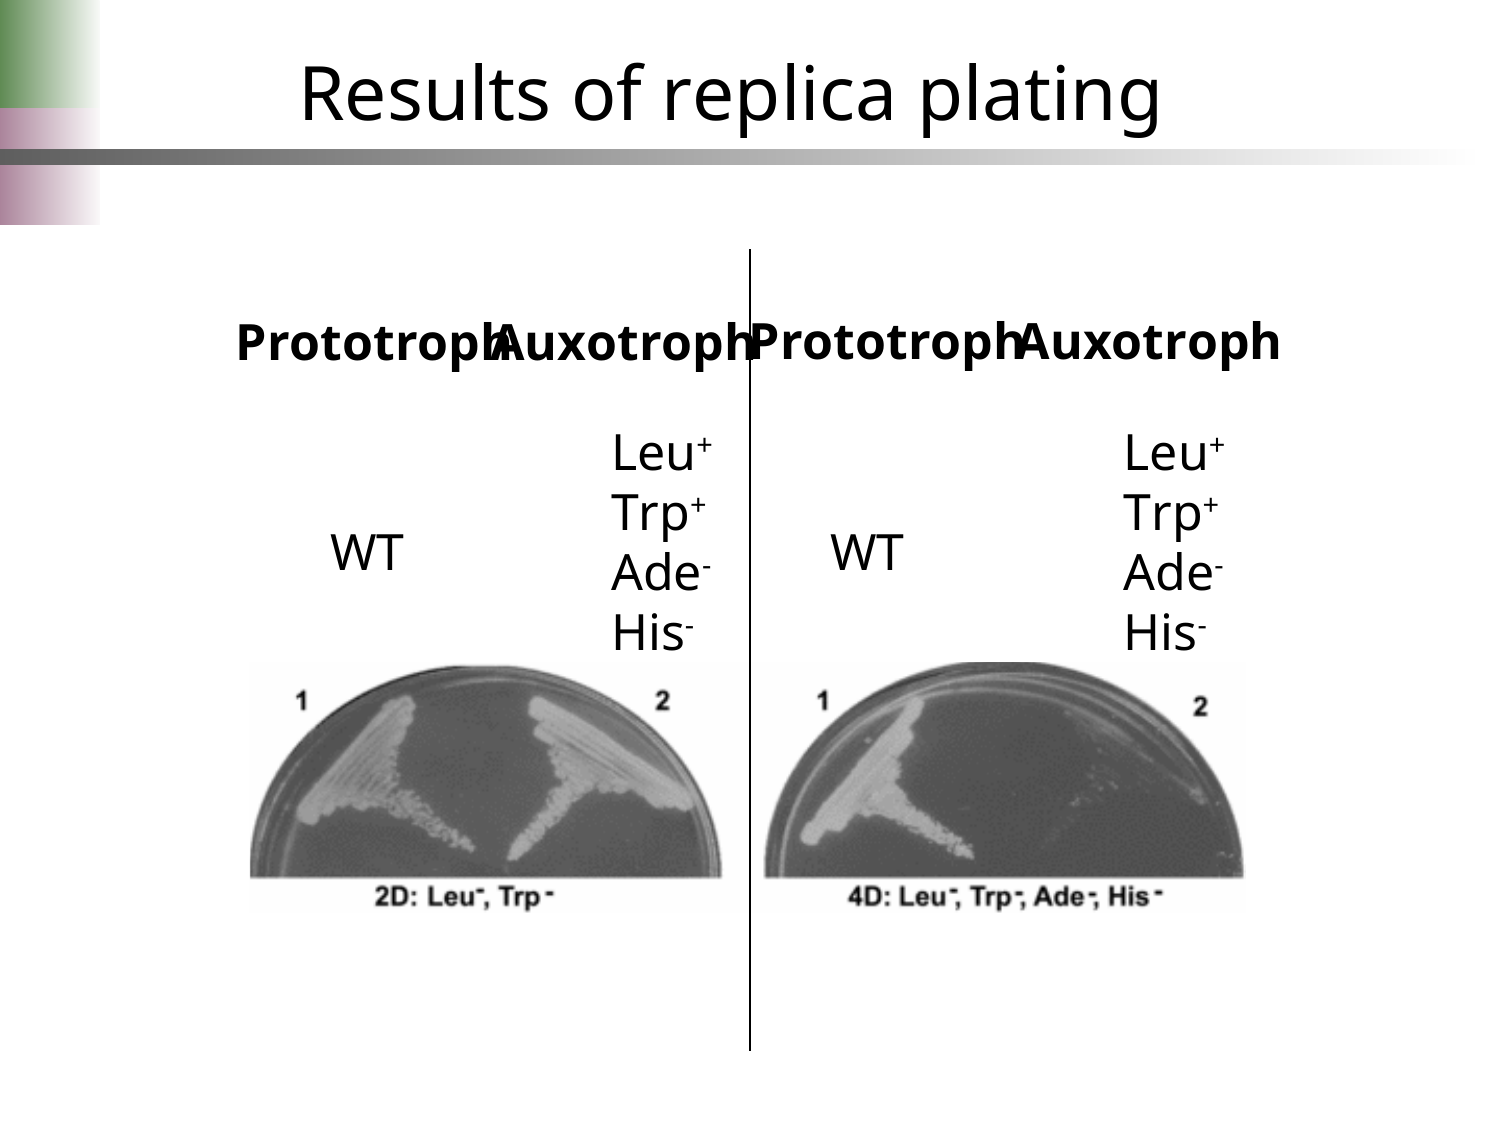

Results of replica plating
Prototroph
Auxotroph
Prototroph
Auxotroph
Leu+
Trp+
Ade-
His-
Leu+
Trp+
Ade-
His-
WT
WT